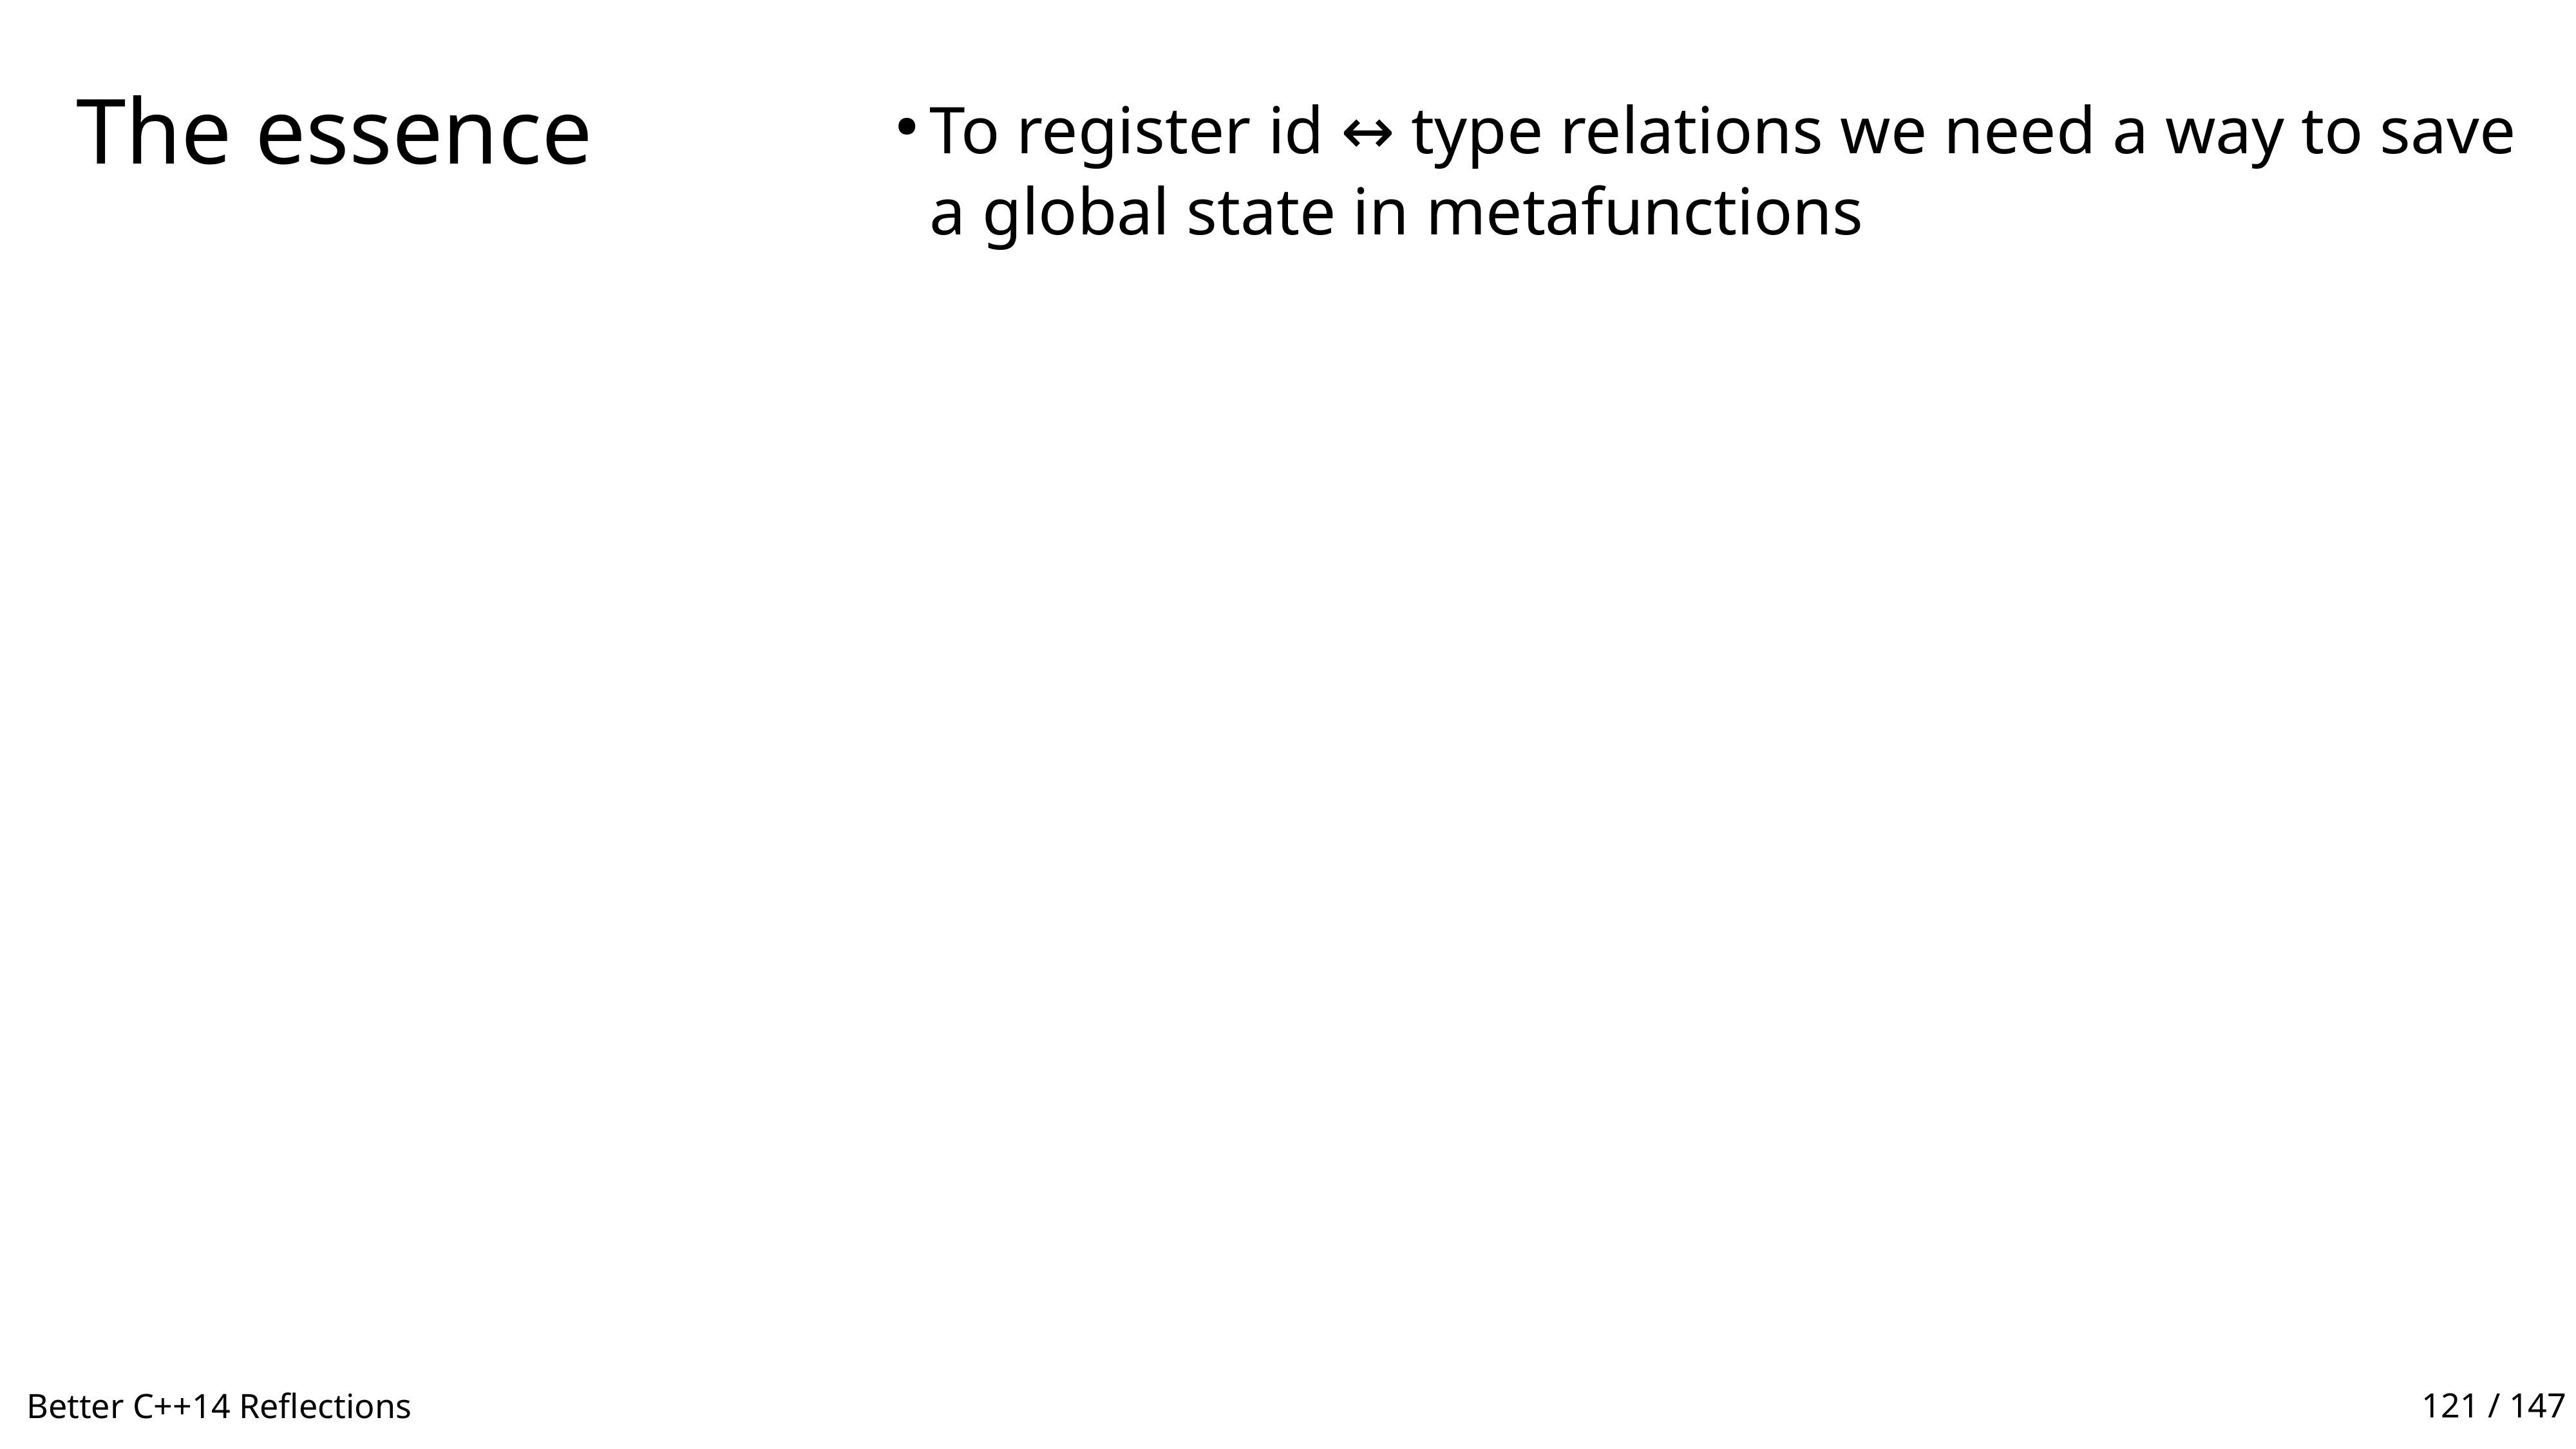

# The essence
To register id ↔ type relations we need a way to save a global state in metafunctions
Better C++14 Reflections